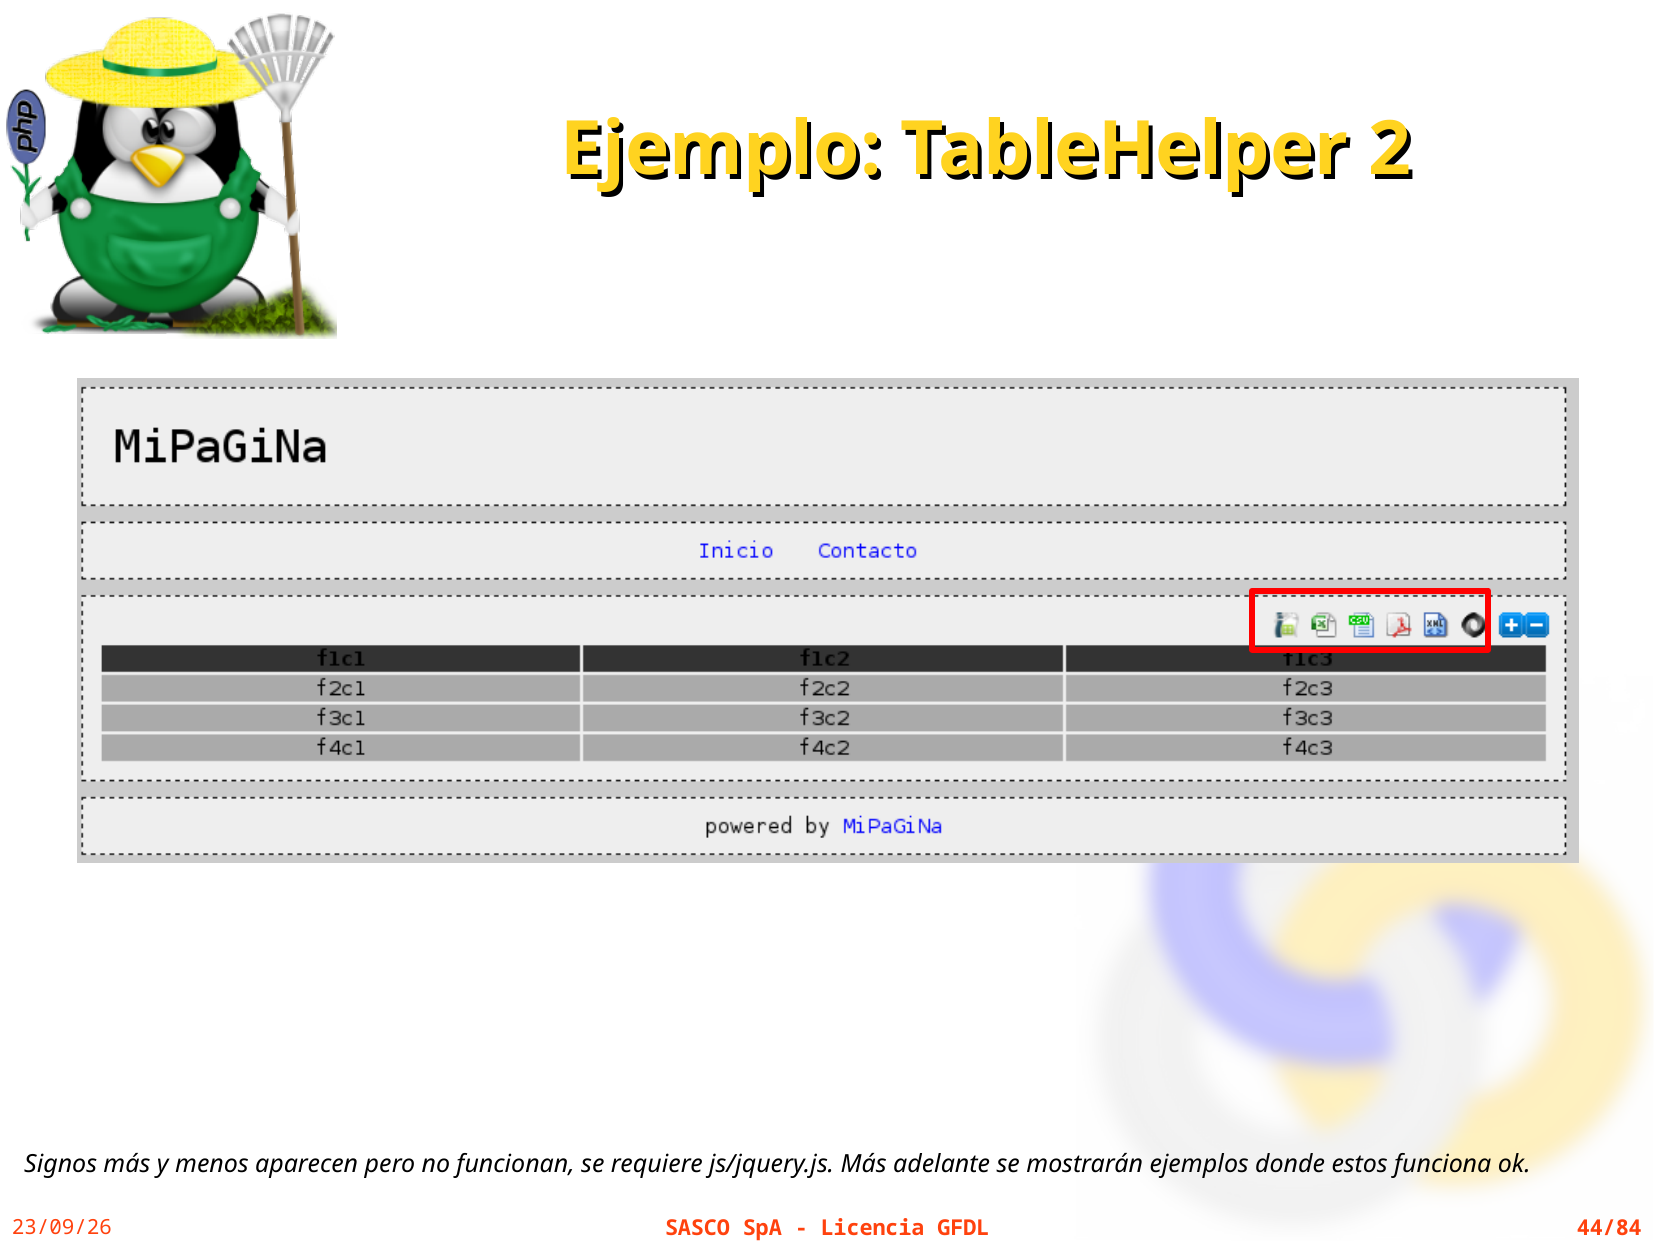

# Ejemplo: TableHelper 2
Signos más y menos aparecen pero no funcionan, se requiere js/jquery.js. Más adelante se mostrarán ejemplos donde estos funciona ok.
SASCO SpA - Licencia GFDL
44